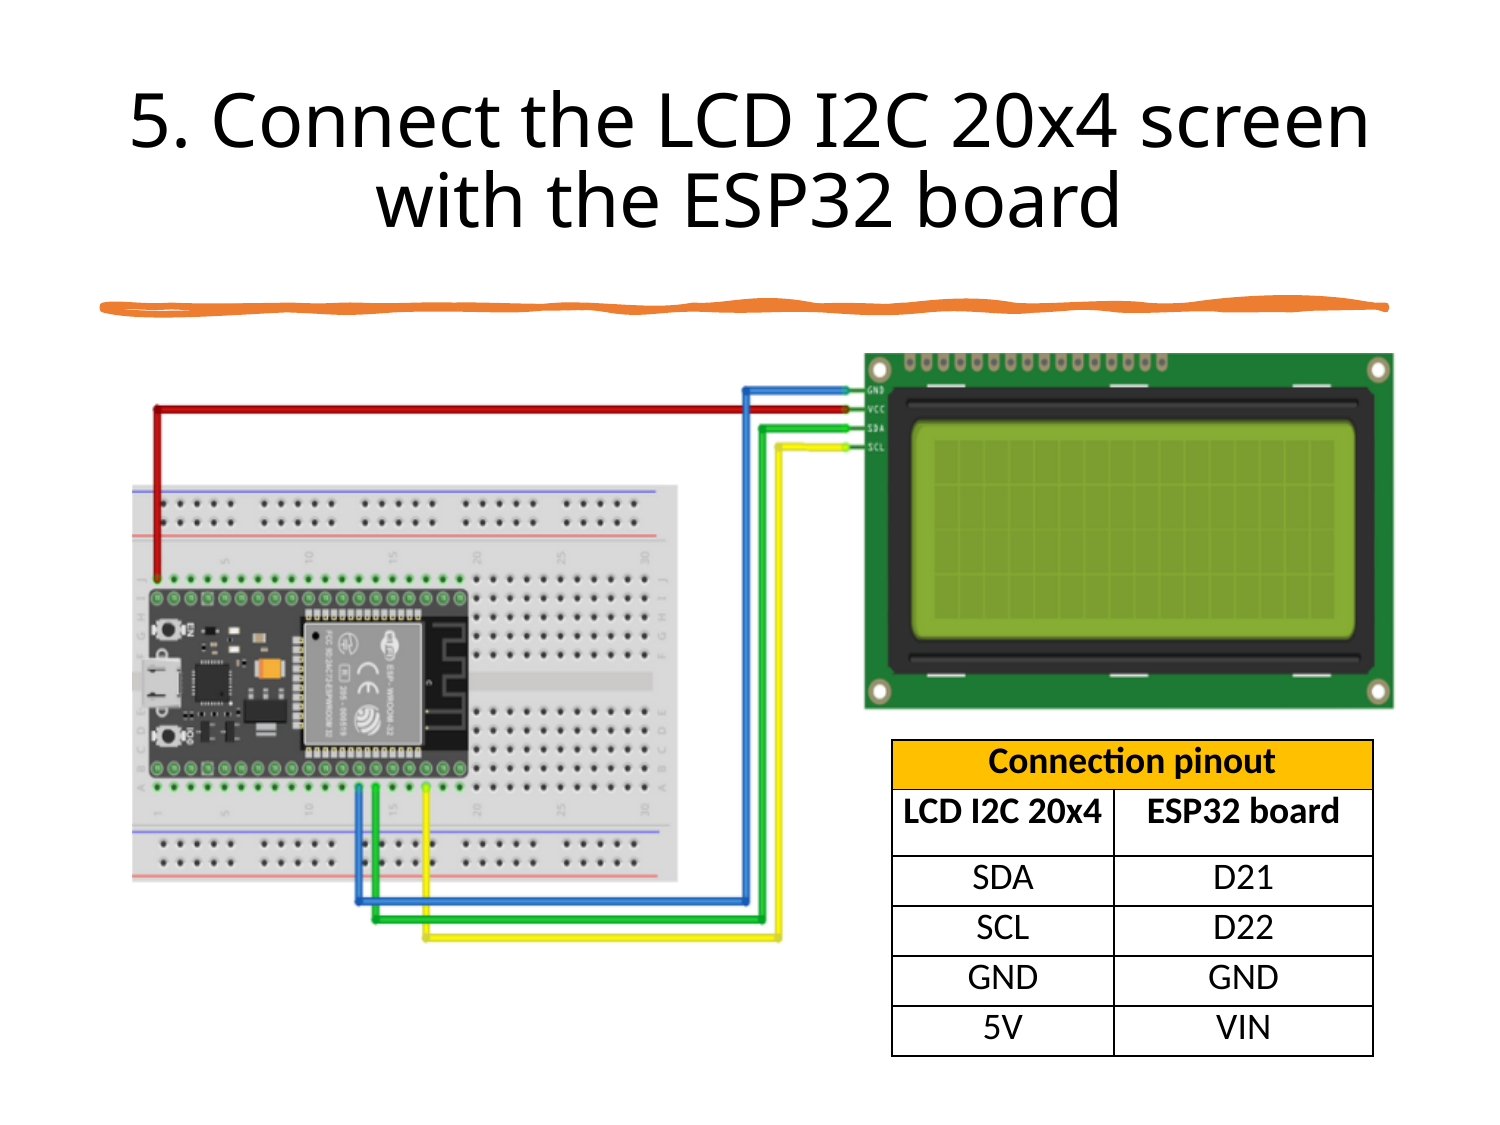

# 5. Connect the LCD I2C 20x4 screen with the ESP32 board
| Connection pinout | |
| --- | --- |
| LCD I2C 20x4 | ESP32 board |
| SDA | D21 |
| SCL | D22 |
| GND | GND |
| 5V | VIN |